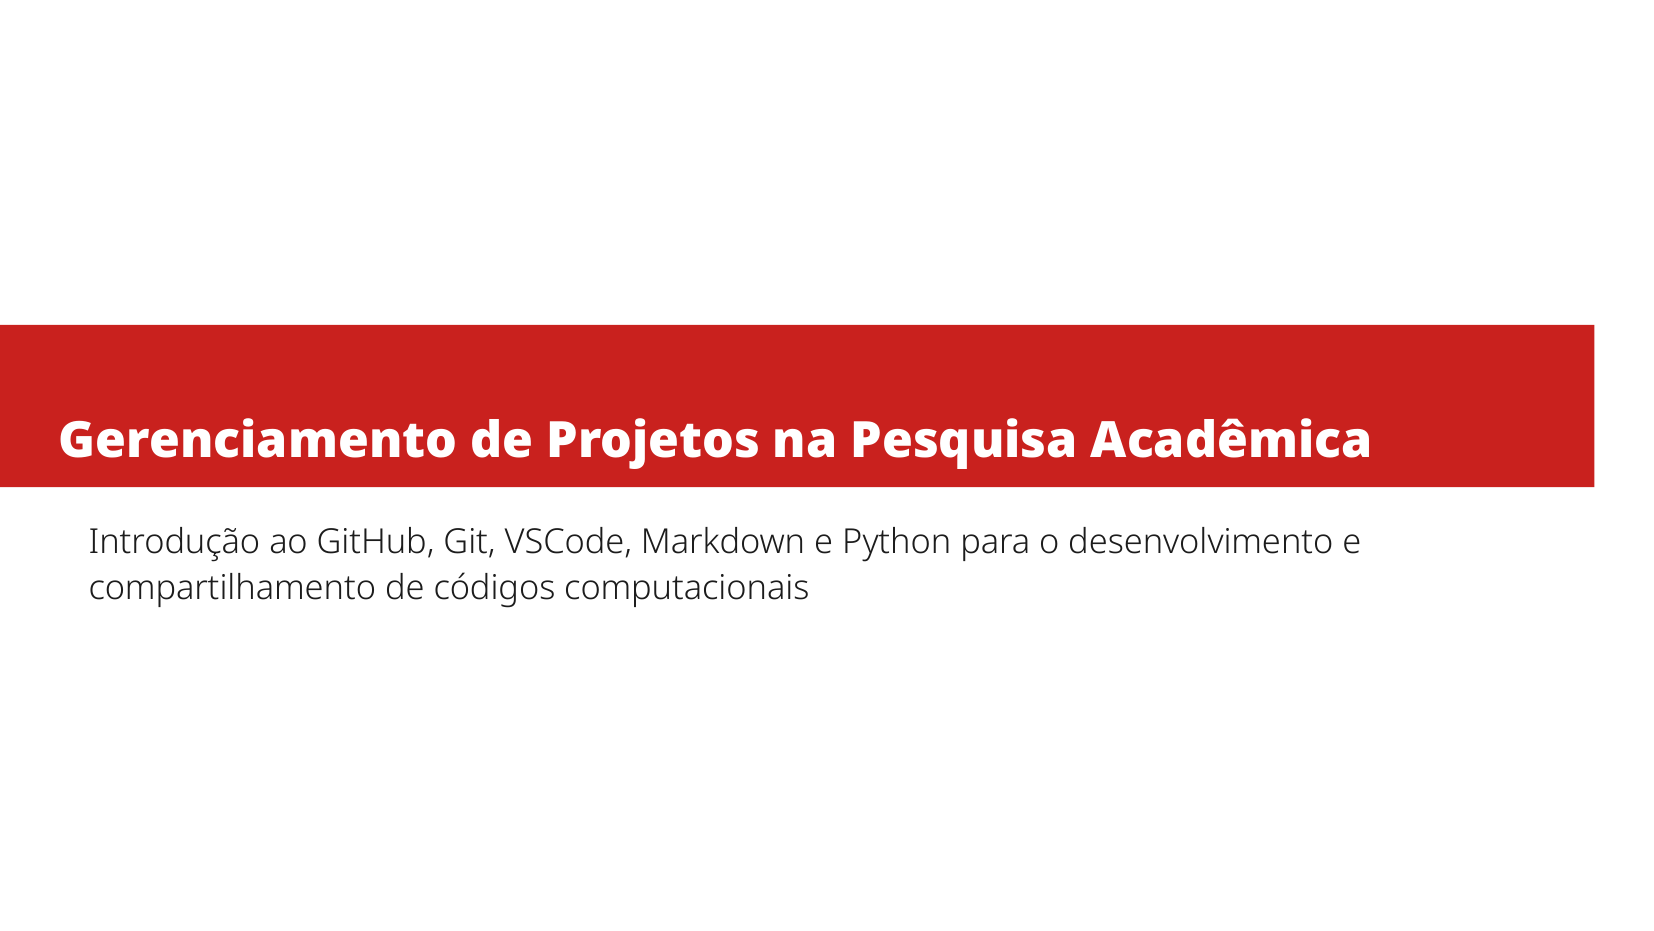

# Gerenciamento de Projetos na Pesquisa Acadêmica
Introdução ao GitHub, Git, VSCode, Markdown e Python para o desenvolvimento e compartilhamento de códigos computacionais